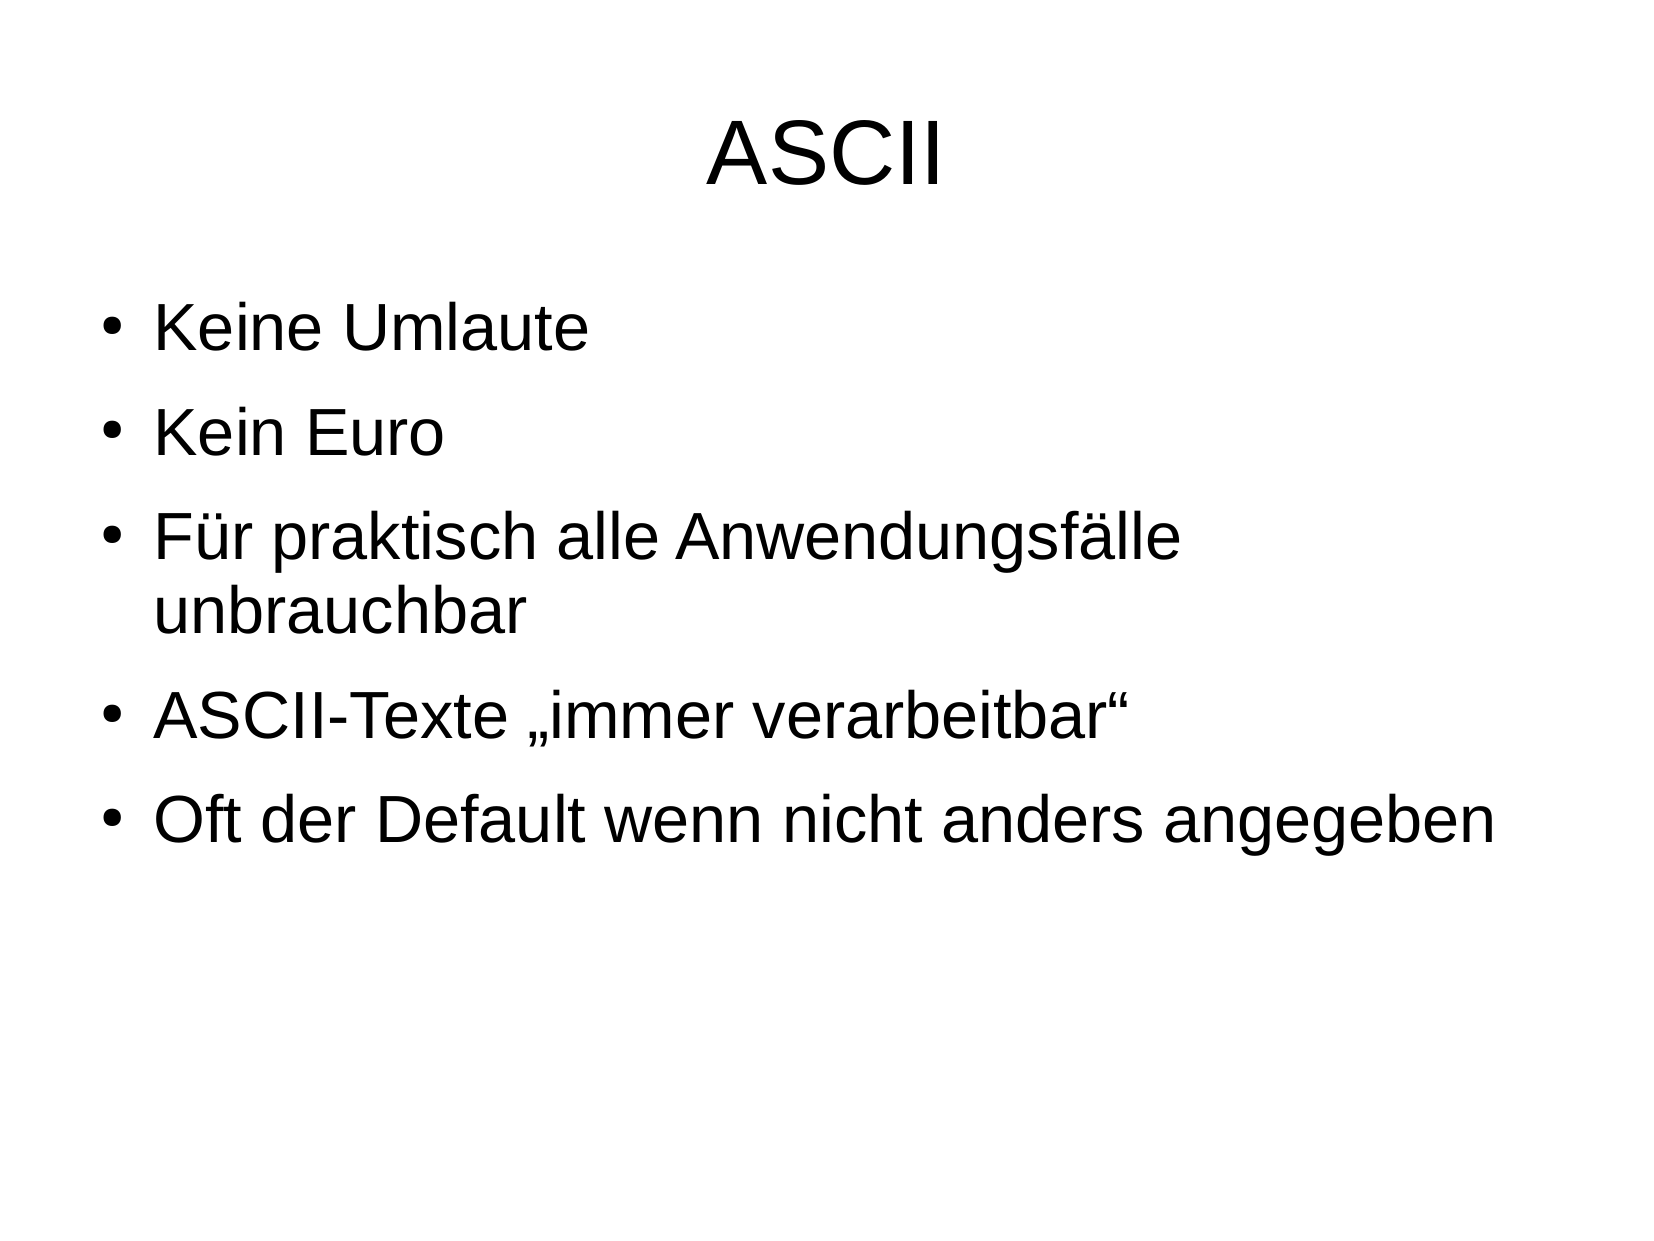

# ASCII
Keine Umlaute
Kein Euro
Für praktisch alle Anwendungsfälle unbrauchbar
ASCII-Texte „immer verarbeitbar“
Oft der Default wenn nicht anders angegeben